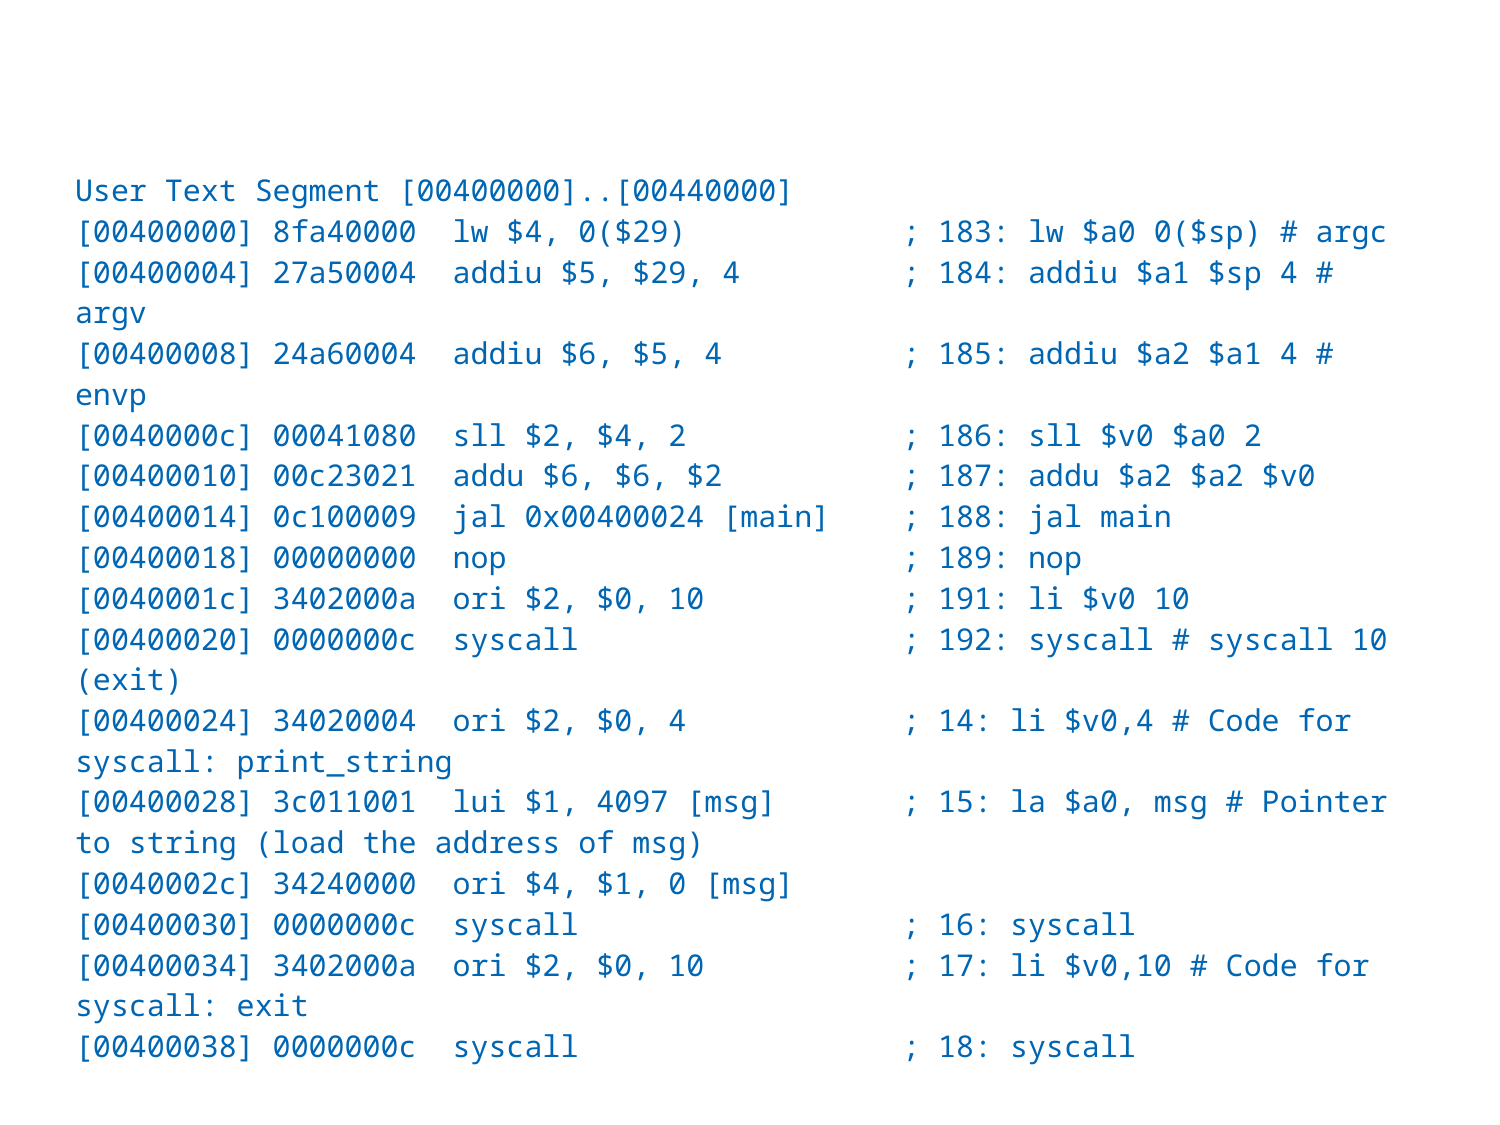

# User Text Segment [00400000]..[00440000]
[00400000] 8fa40000 lw $4, 0($29) ; 183: lw $a0 0($sp) # argc
[00400004] 27a50004 addiu $5, $29, 4 ; 184: addiu $a1 $sp 4 # argv
[00400008] 24a60004 addiu $6, $5, 4 ; 185: addiu $a2 $a1 4 # envp
[0040000c] 00041080 sll $2, $4, 2 ; 186: sll $v0 $a0 2
[00400010] 00c23021 addu $6, $6, $2 ; 187: addu $a2 $a2 $v0
[00400014] 0c100009 jal 0x00400024 [main] ; 188: jal main
[00400018] 00000000 nop ; 189: nop
[0040001c] 3402000a ori $2, $0, 10 ; 191: li $v0 10
[00400020] 0000000c syscall ; 192: syscall # syscall 10 (exit)
[00400024] 34020004 ori $2, $0, 4 ; 14: li $v0,4 # Code for syscall: print_string
[00400028] 3c011001 lui $1, 4097 [msg] ; 15: la $a0, msg # Pointer to string (load the address of msg)
[0040002c] 34240000 ori $4, $1, 0 [msg]
[00400030] 0000000c syscall ; 16: syscall
[00400034] 3402000a ori $2, $0, 10 ; 17: li $v0,10 # Code for syscall: exit
[00400038] 0000000c syscall ; 18: syscall